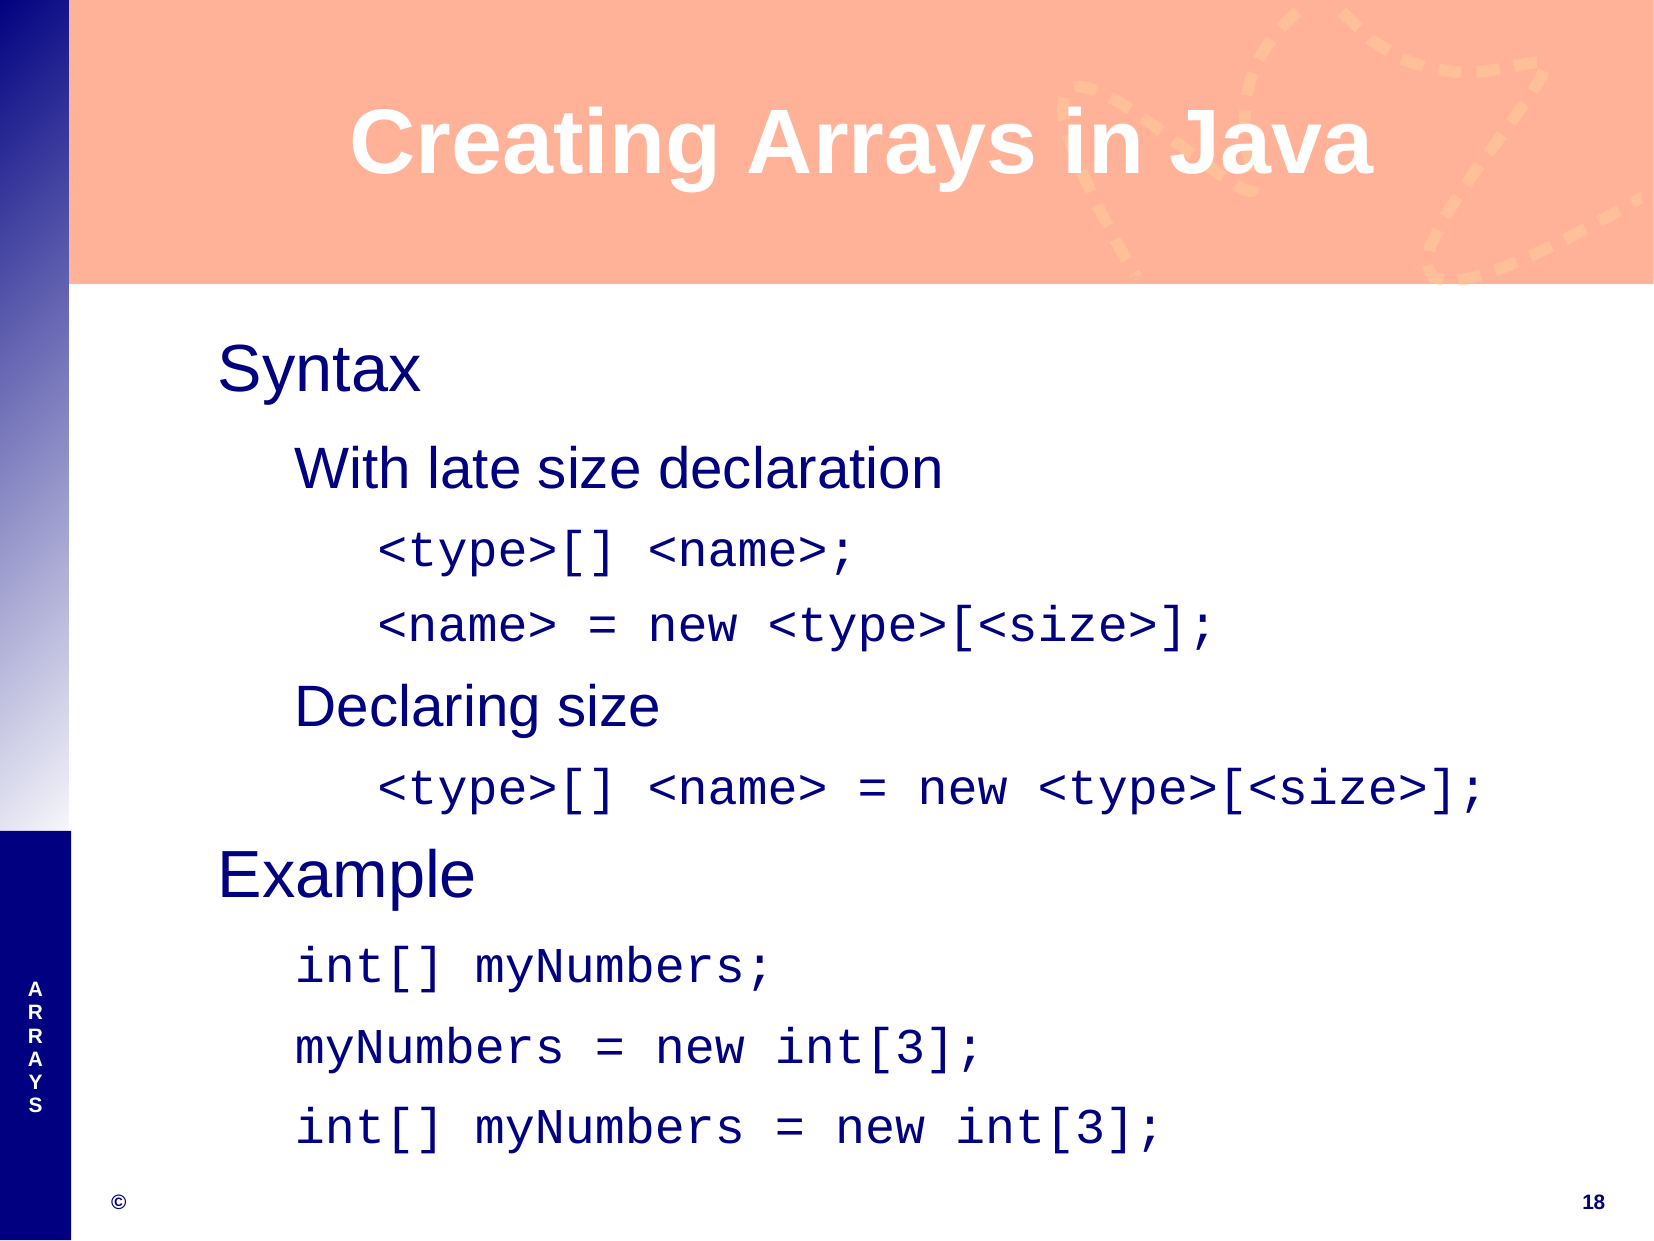

Creating Arrays in Java
# Syntax
With late size declaration
<type>[] <name>;
<name> = new <type>[<size>];
Declaring size
<type>[] <name> = new <type>[<size>];
Example
int[] myNumbers;
myNumbers = new int[3];
int[] myNumbers = new int[3];
A
R
R
A
Y
S